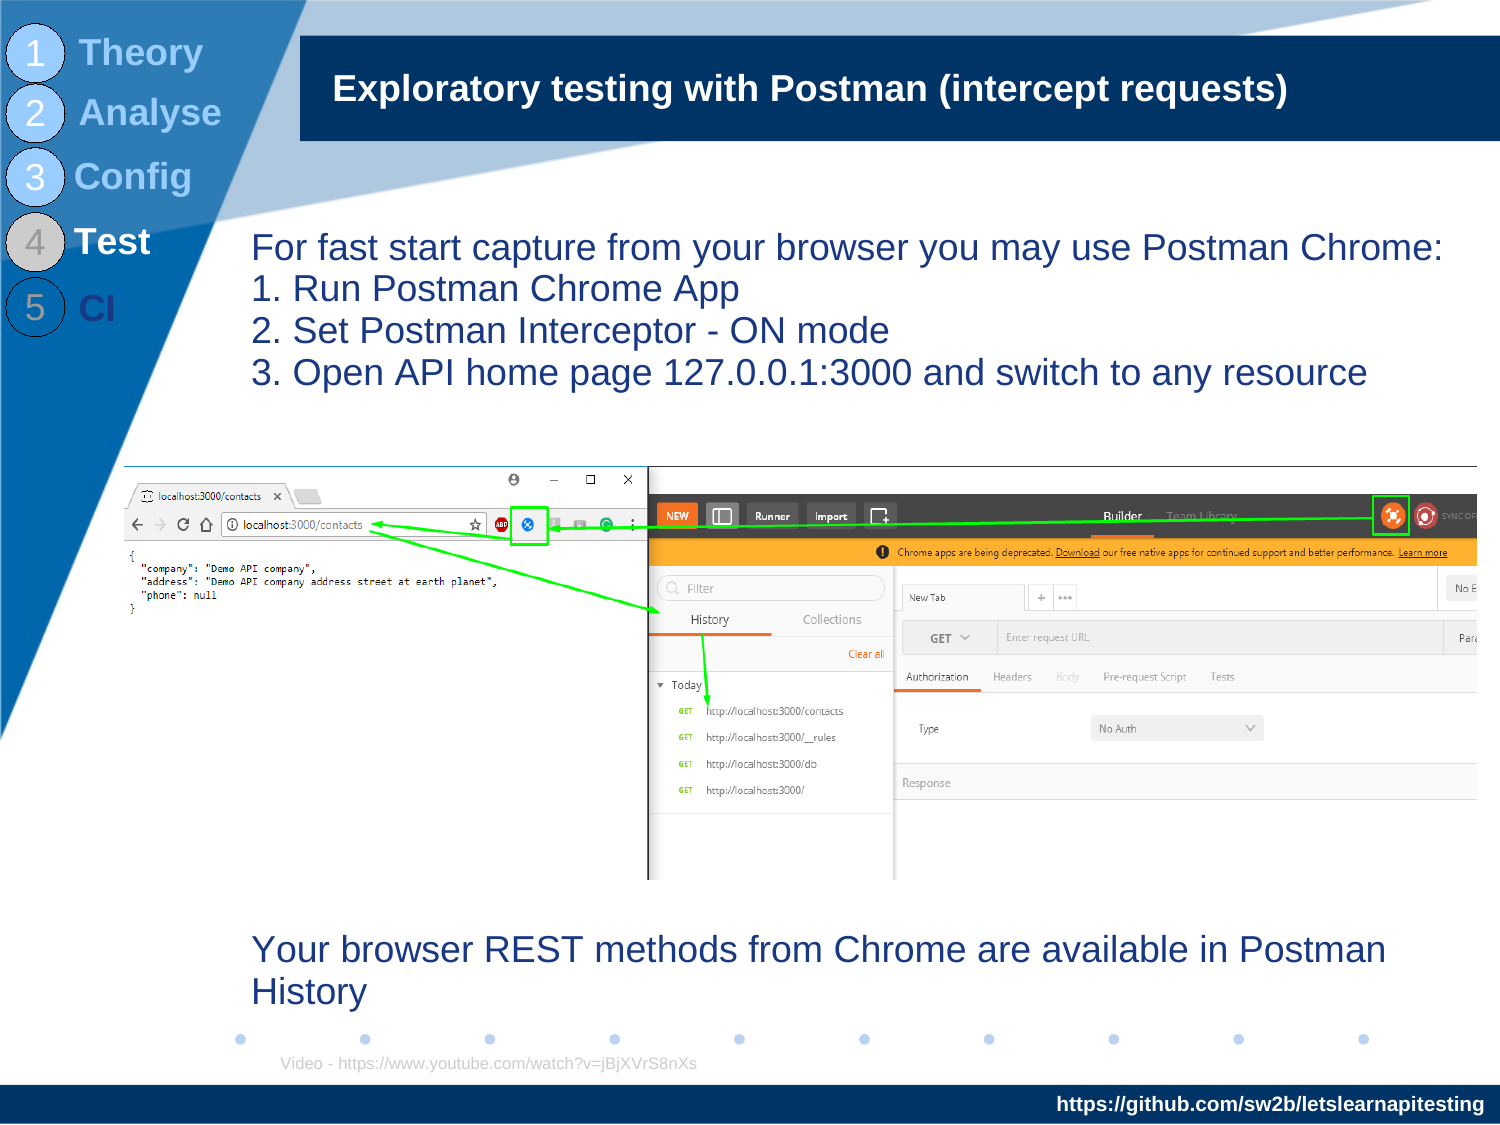

1
Theory
# Exploratory testing with Postman (intercept requests)
2
Analyse
3
Config
4
Test
For fast start capture from your browser you may use Postman Chrome:
1. Run Postman Chrome App
2. Set Postman Interceptor - ON mode
3. Open API home page 127.0.0.1:3000 and switch to any resource
5
CI
Your browser REST methods from Chrome are available in Postman History
Video - https://www.youtube.com/watch?v=jBjXVrS8nXs